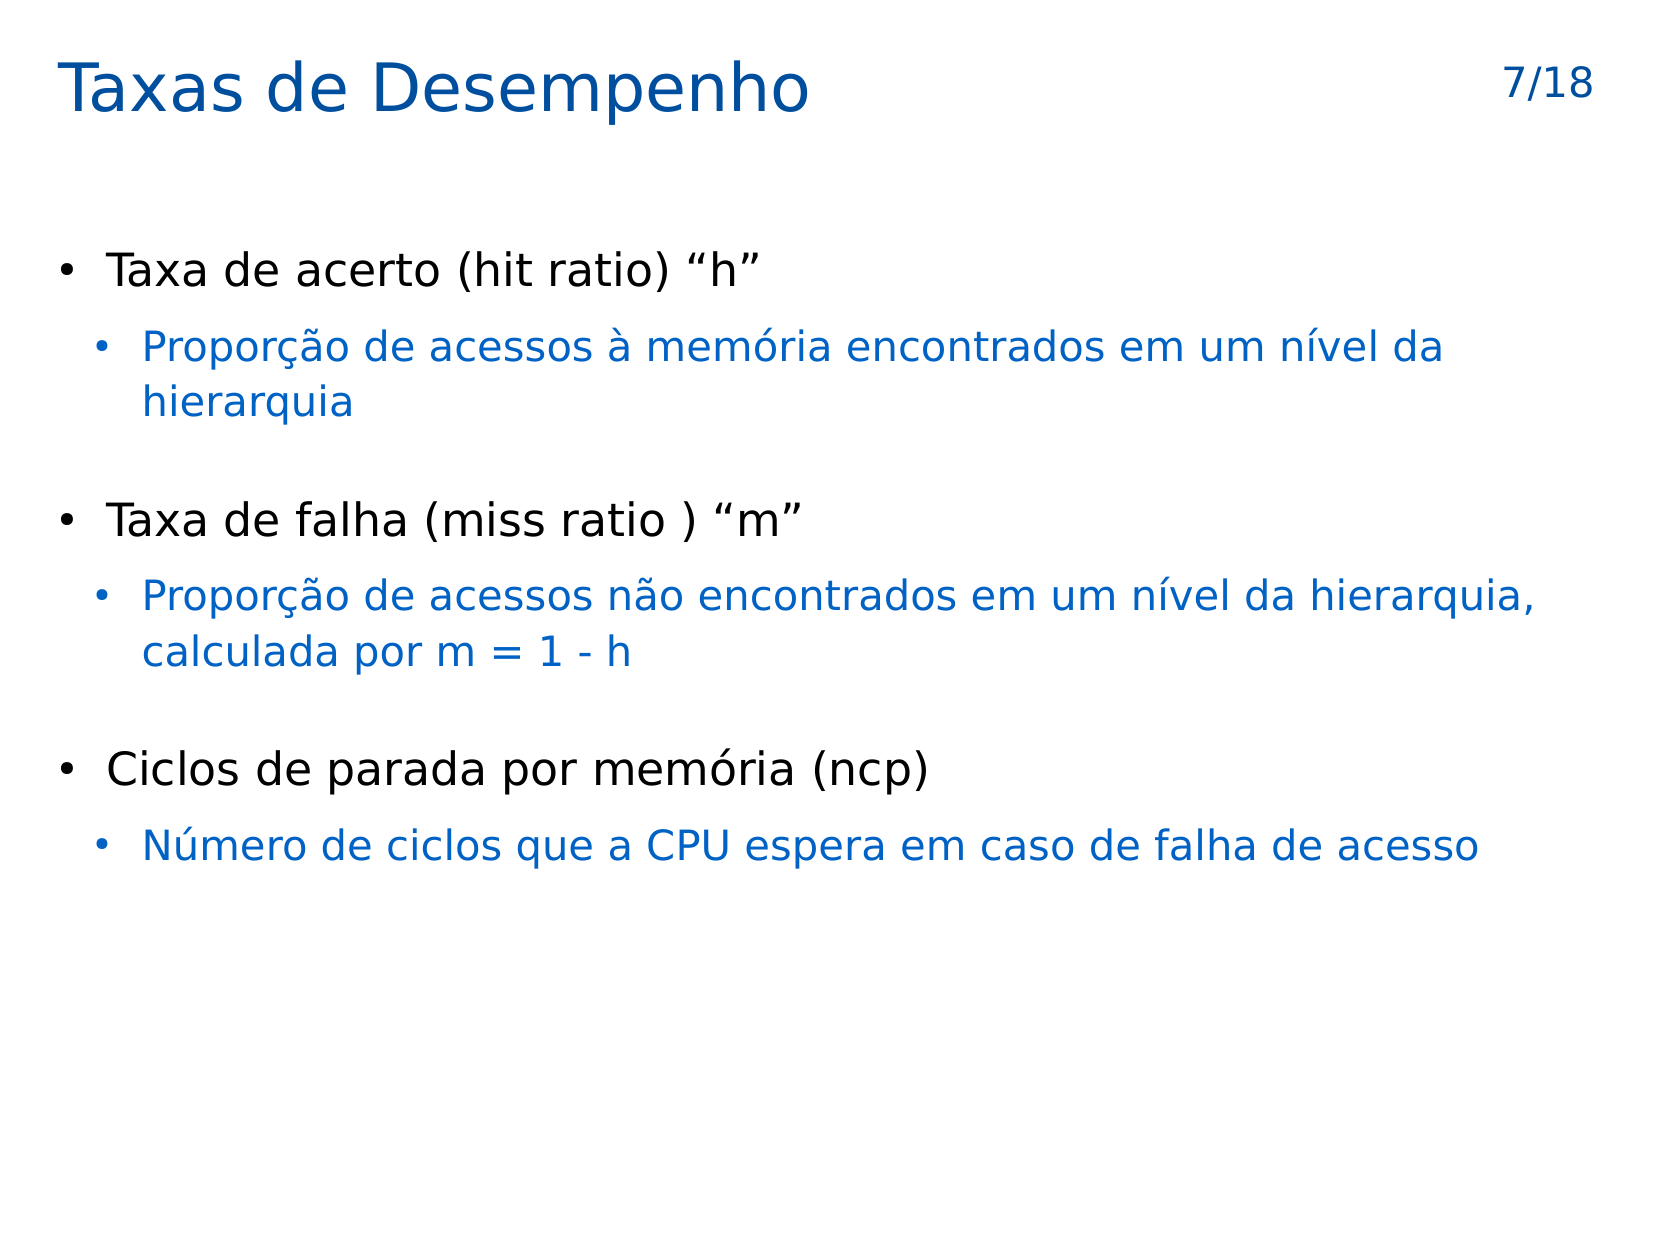

# Taxas de Desempenho
7
Taxa de acerto (hit ratio) “h”
Proporção de acessos à memória encontrados em um nível da hierarquia
Taxa de falha (miss ratio ) “m”
Proporção de acessos não encontrados em um nível da hierarquia, calculada por m = 1 - h
Ciclos de parada por memória (ncp)
Número de ciclos que a CPU espera em caso de falha de acesso